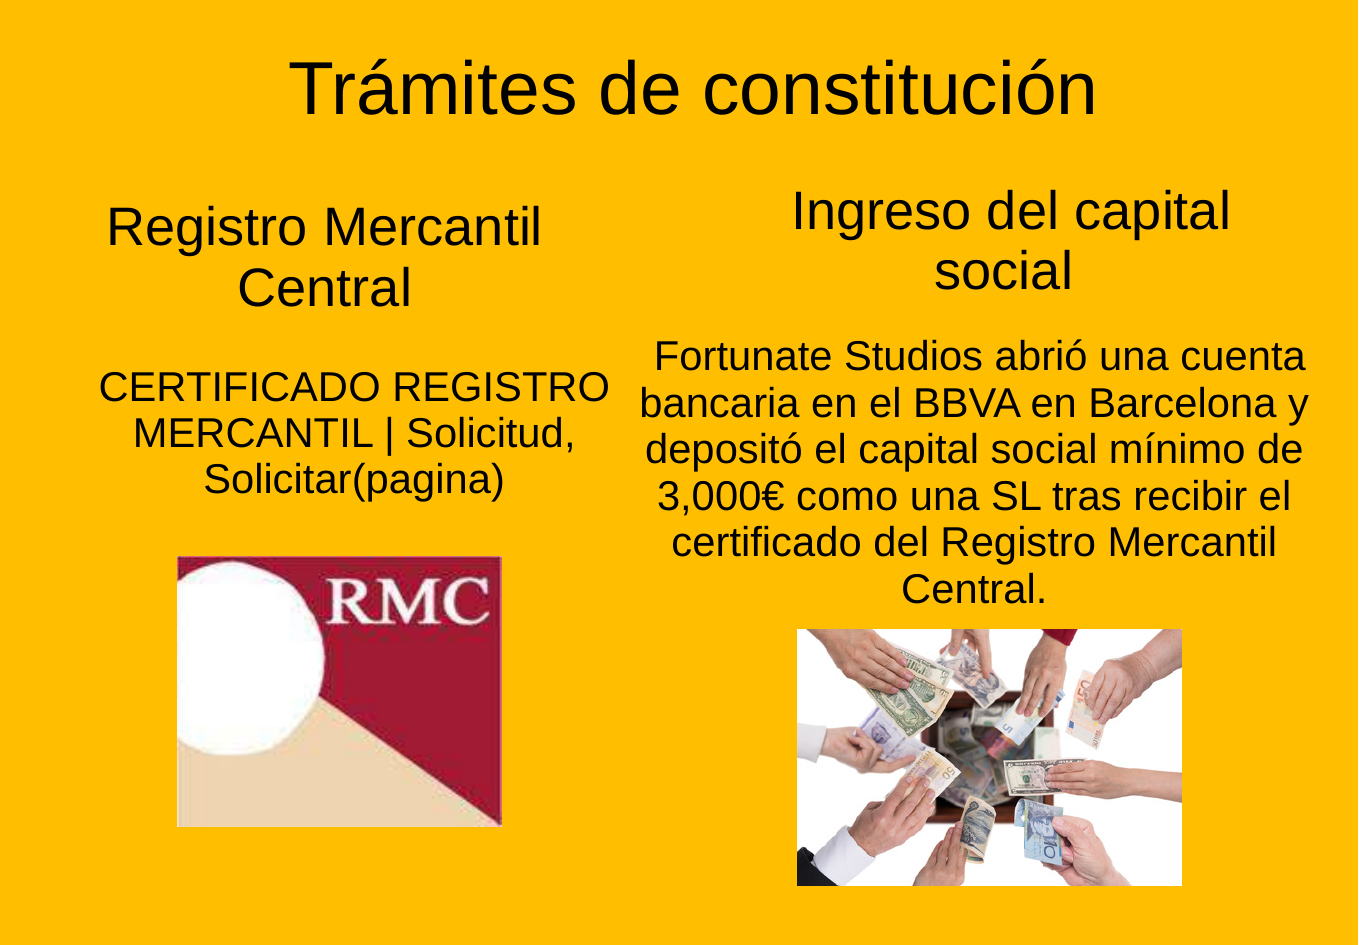

# Trámites de constitución
 Ingreso del capital social
Registro Mercantil Central
 Fortunate Studios abrió una cuenta bancaria en el BBVA en Barcelona y depositó el capital social mínimo de 3,000€ como una SL tras recibir el certificado del Registro Mercantil Central.
CERTIFICADO REGISTRO MERCANTIL | Solicitud, Solicitar(pagina)